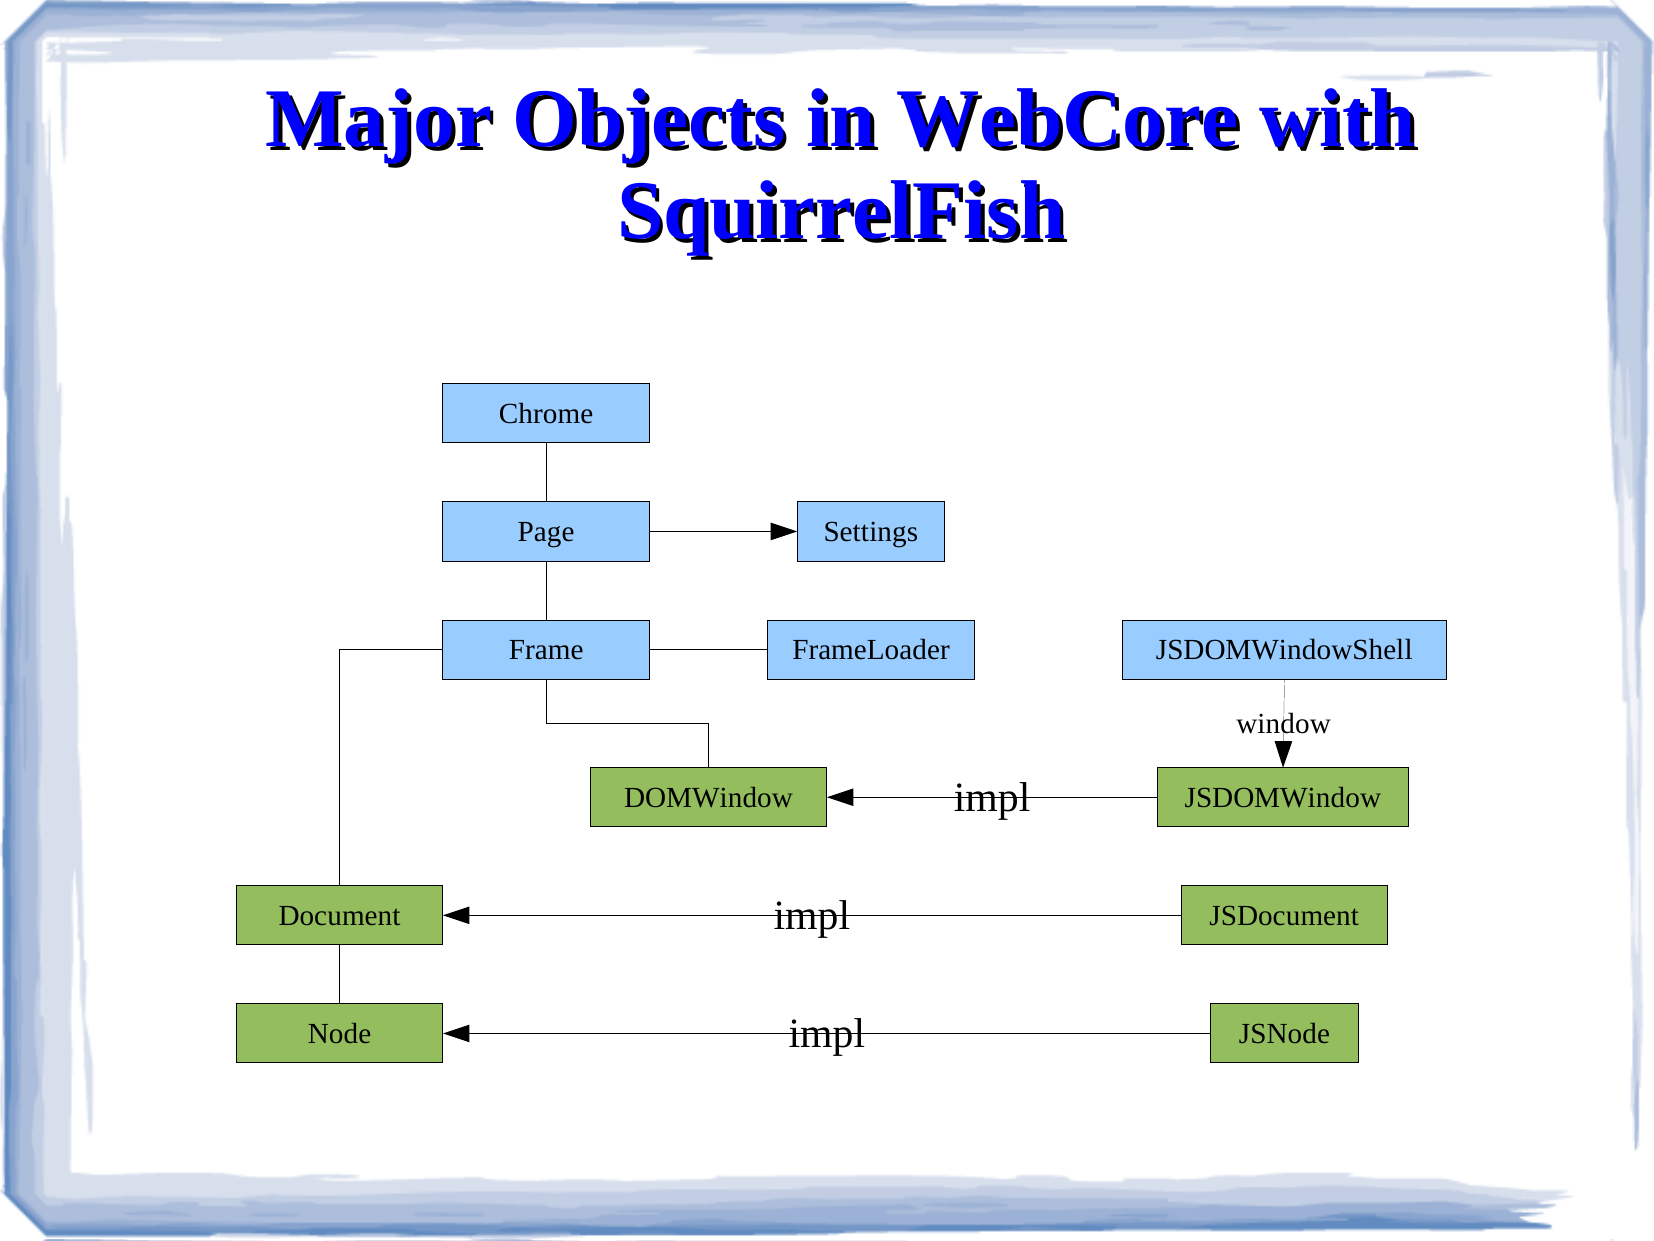

Major Objects in WebCore with SquirrelFish
Chrome
Page
Settings
Frame
FrameLoader
JSDOMWindowShell
DOMWindow
JSDOMWindow
Document
JSDocument
Node
JSNode